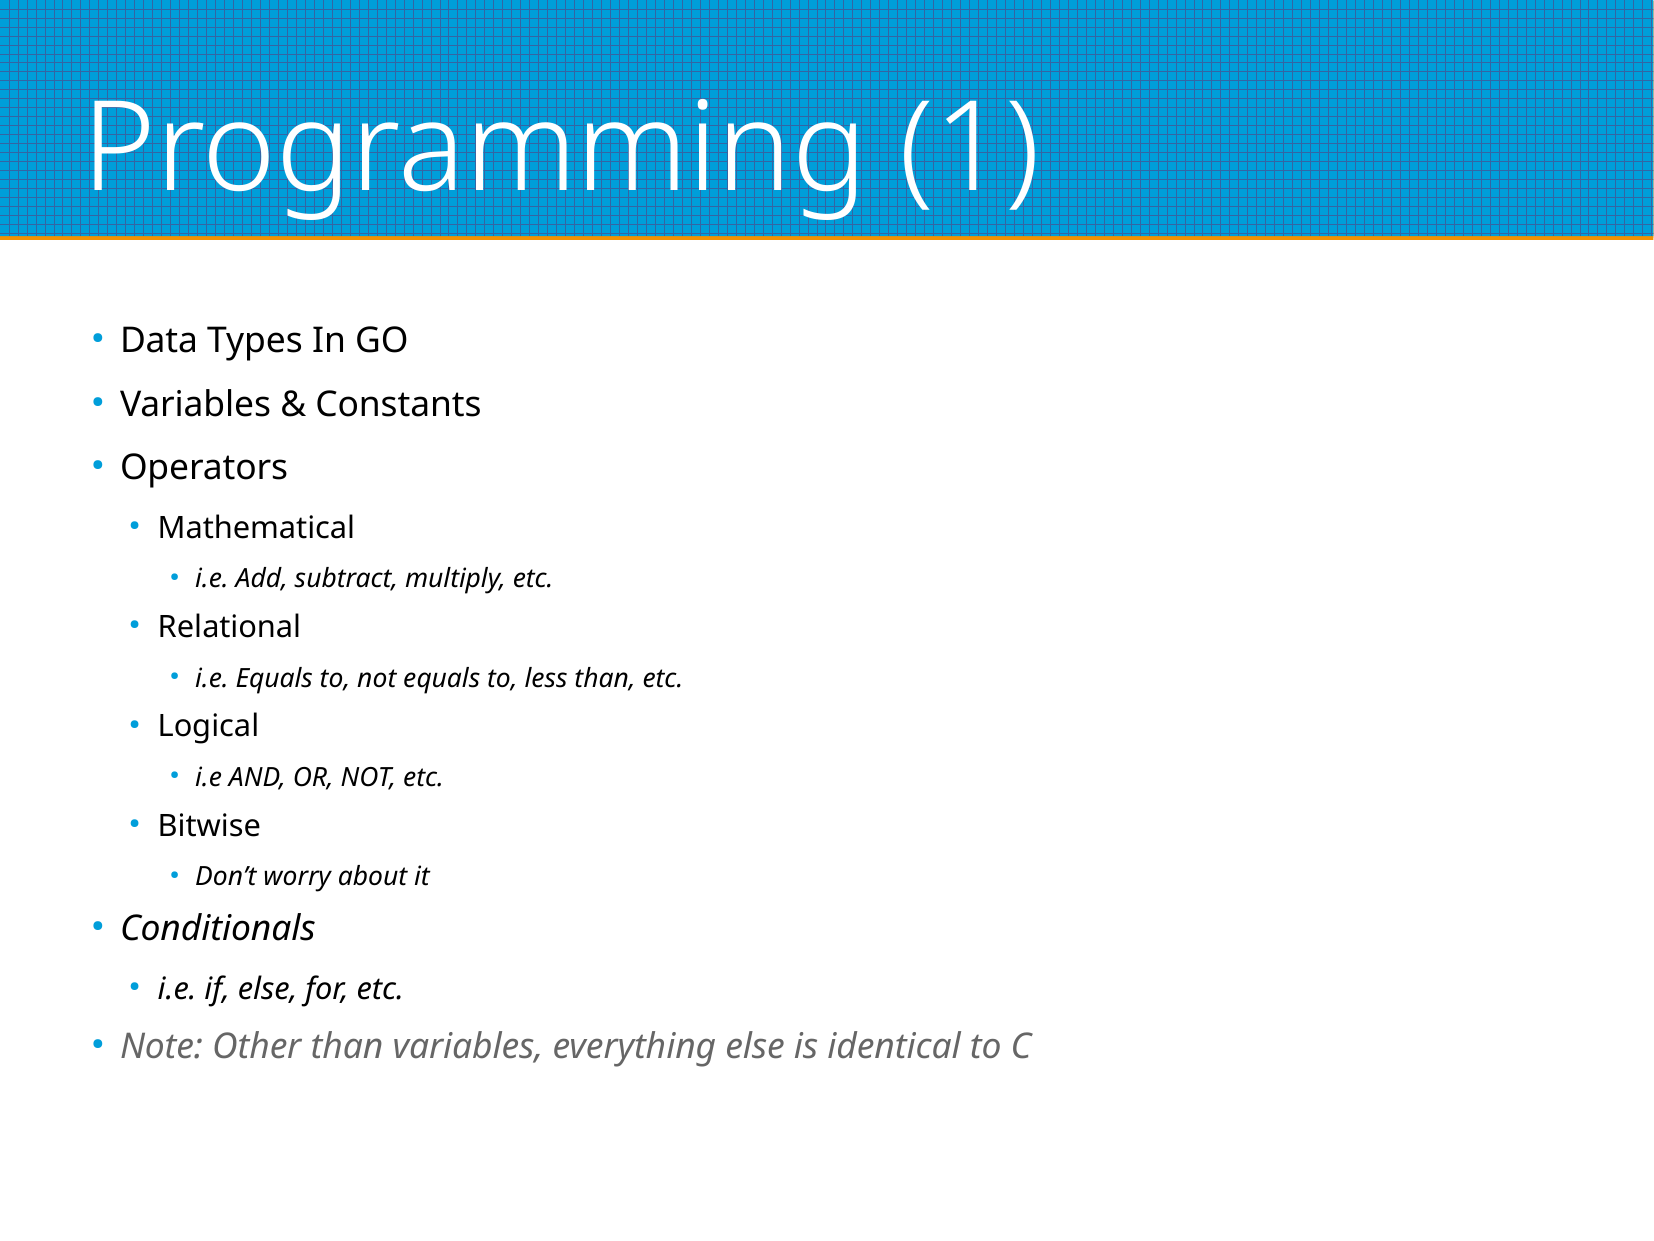

# Programming (1)
Data Types In GO
Variables & Constants
Operators
Mathematical
i.e. Add, subtract, multiply, etc.
Relational
i.e. Equals to, not equals to, less than, etc.
Logical
i.e AND, OR, NOT, etc.
Bitwise
Don’t worry about it
Conditionals
i.e. if, else, for, etc.
Note: Other than variables, everything else is identical to C